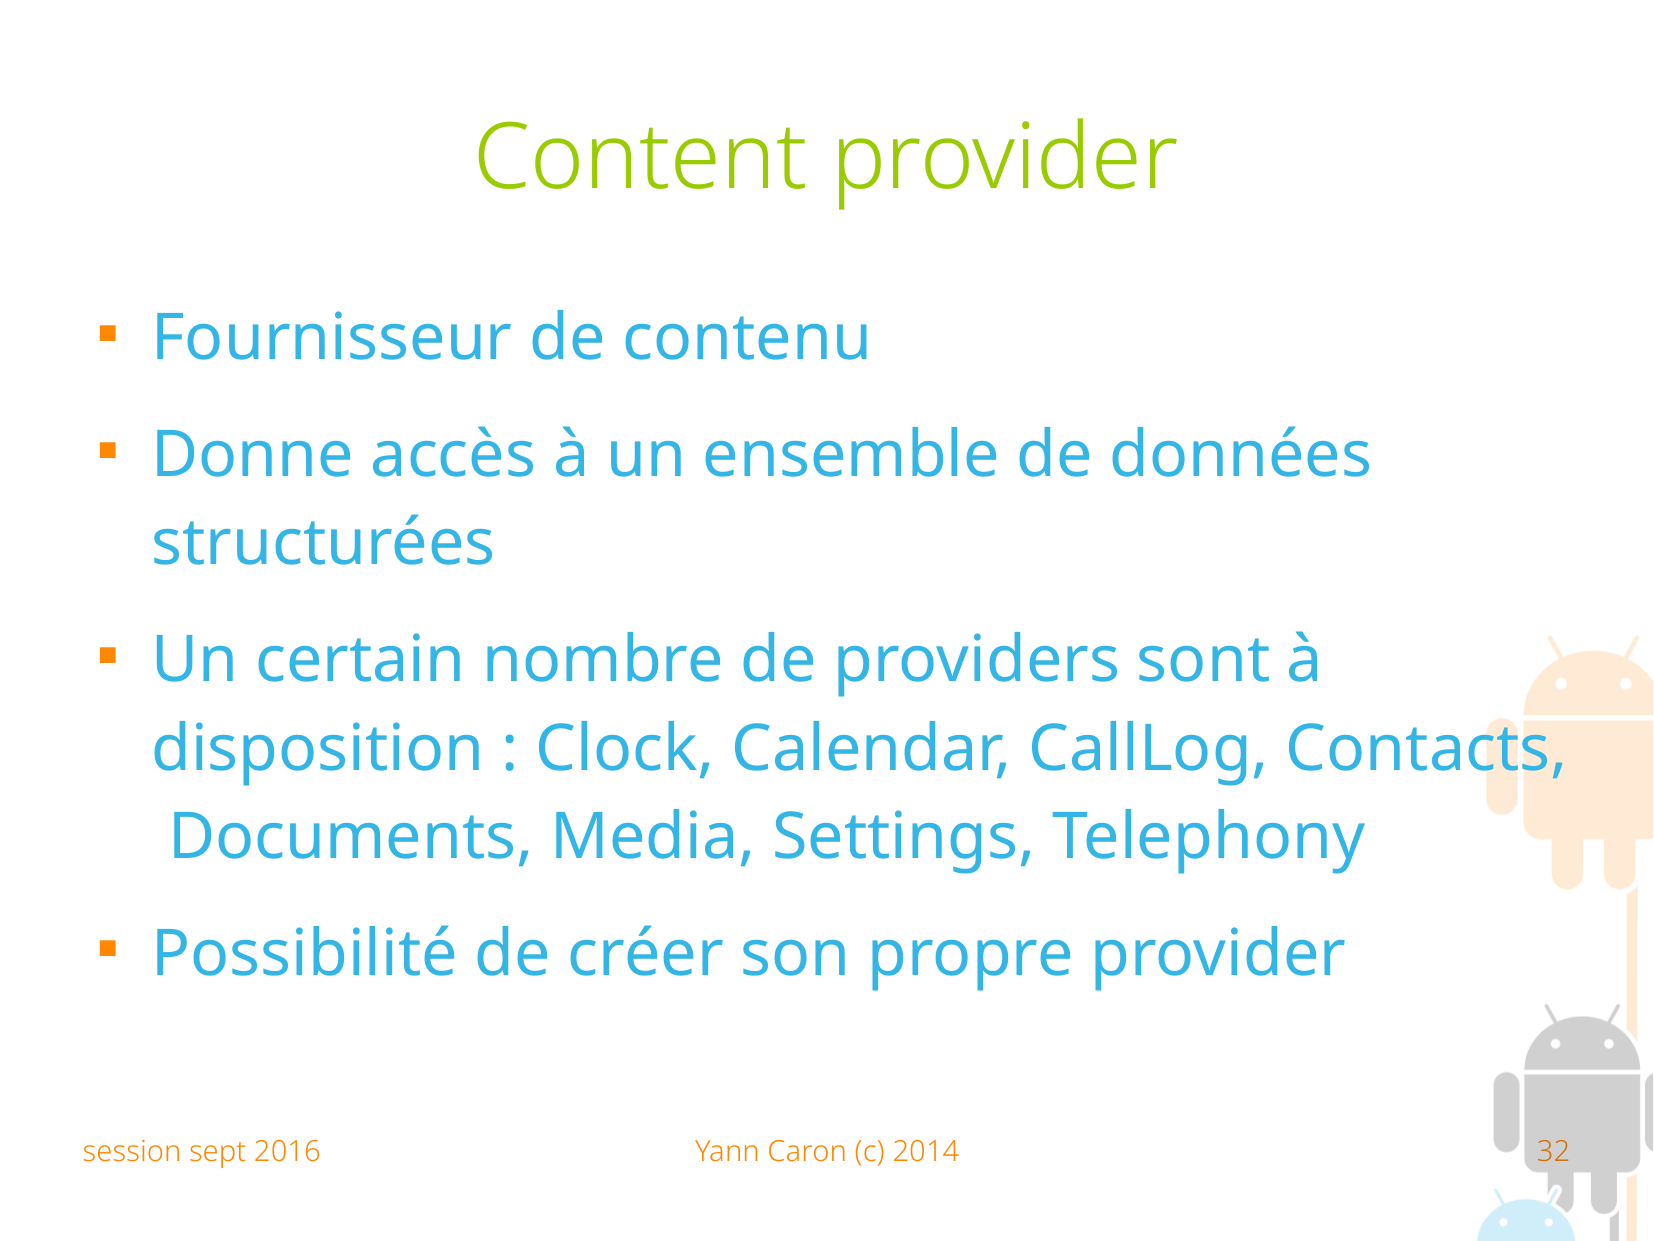

# Content provider
Fournisseur de contenu
Donne accès à un ensemble de données structurées
Un certain nombre de providers sont à disposition : Clock, Calendar, CallLog, Contacts, Documents, Media, Settings, Telephony
Possibilité de créer son propre provider
session sept 2016
Yann Caron (c) 2014
32